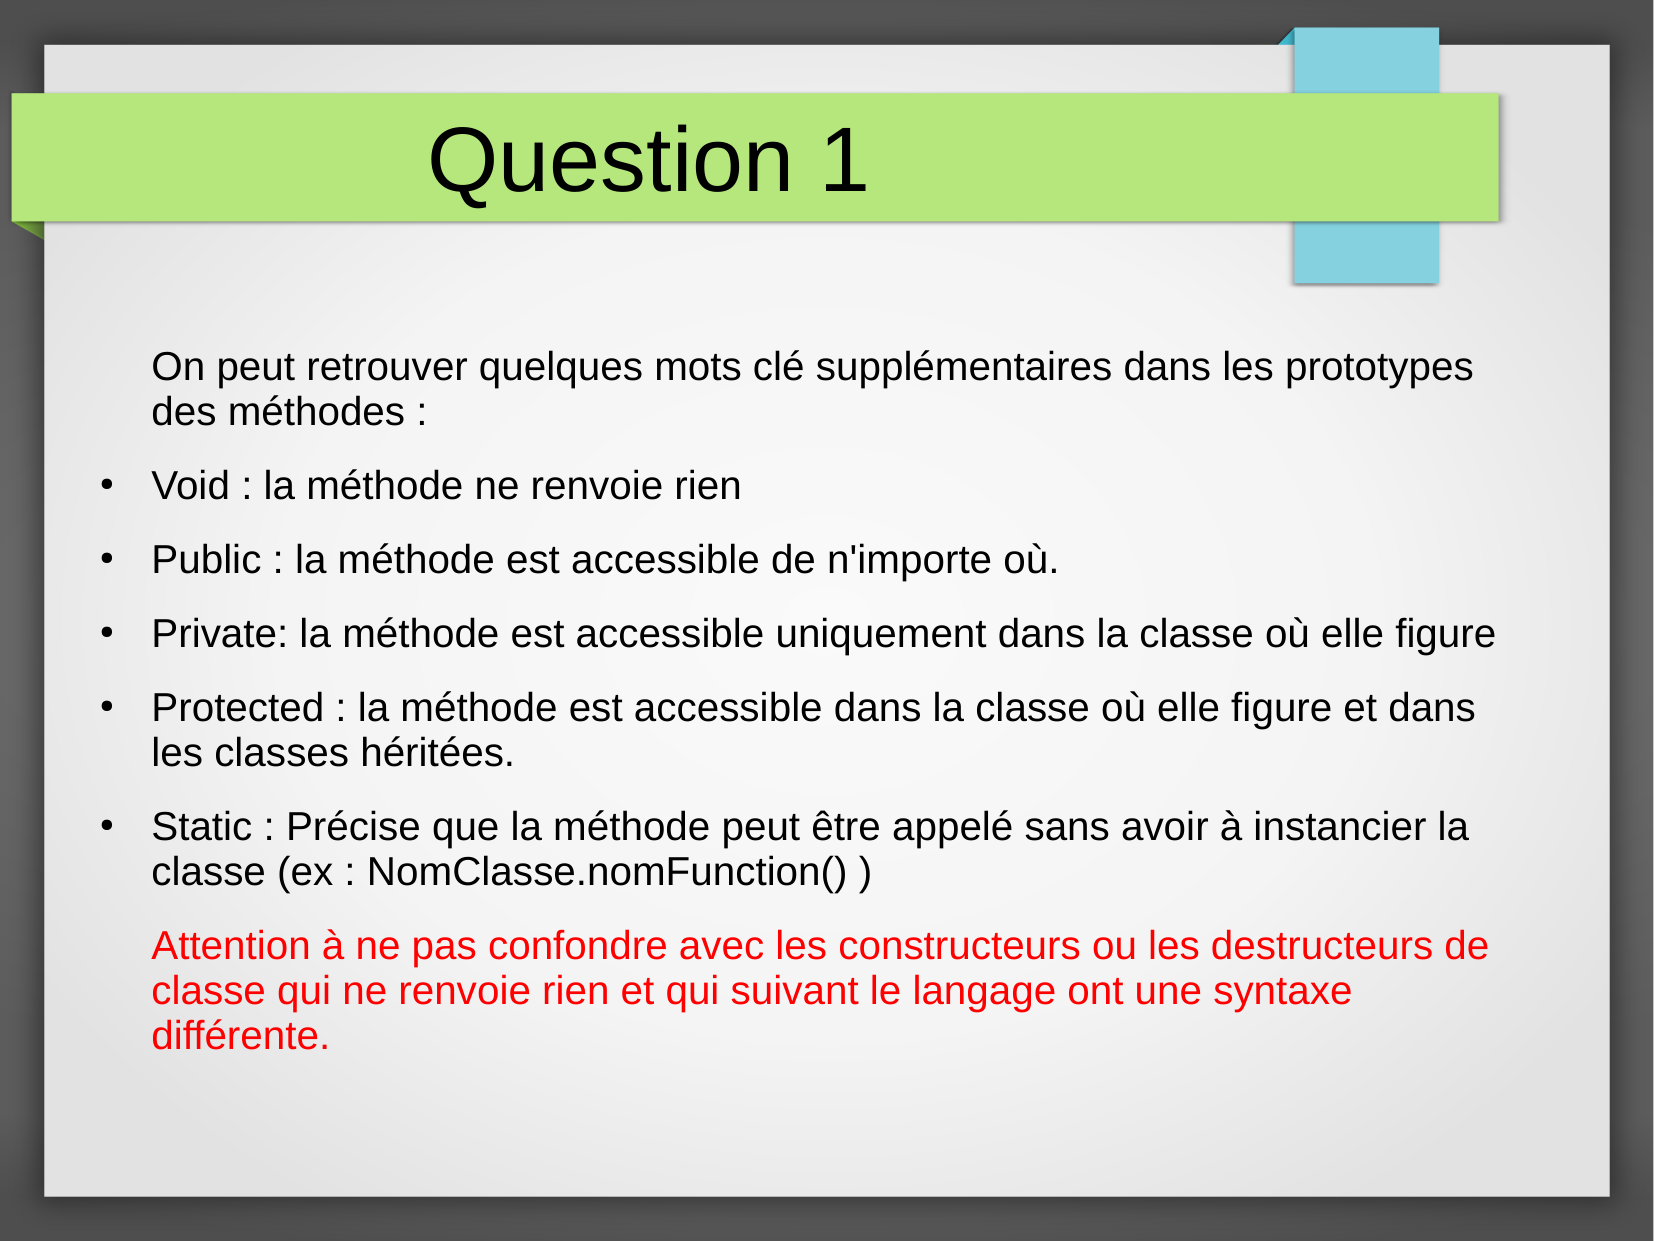

# Question 1
On peut retrouver quelques mots clé supplémentaires dans les prototypes des méthodes :
Void : la méthode ne renvoie rien
Public : la méthode est accessible de n'importe où.
Private: la méthode est accessible uniquement dans la classe où elle figure
Protected : la méthode est accessible dans la classe où elle figure et dans les classes héritées.
Static : Précise que la méthode peut être appelé sans avoir à instancier la classe (ex : NomClasse.nomFunction() )
Attention à ne pas confondre avec les constructeurs ou les destructeurs de classe qui ne renvoie rien et qui suivant le langage ont une syntaxe différente.